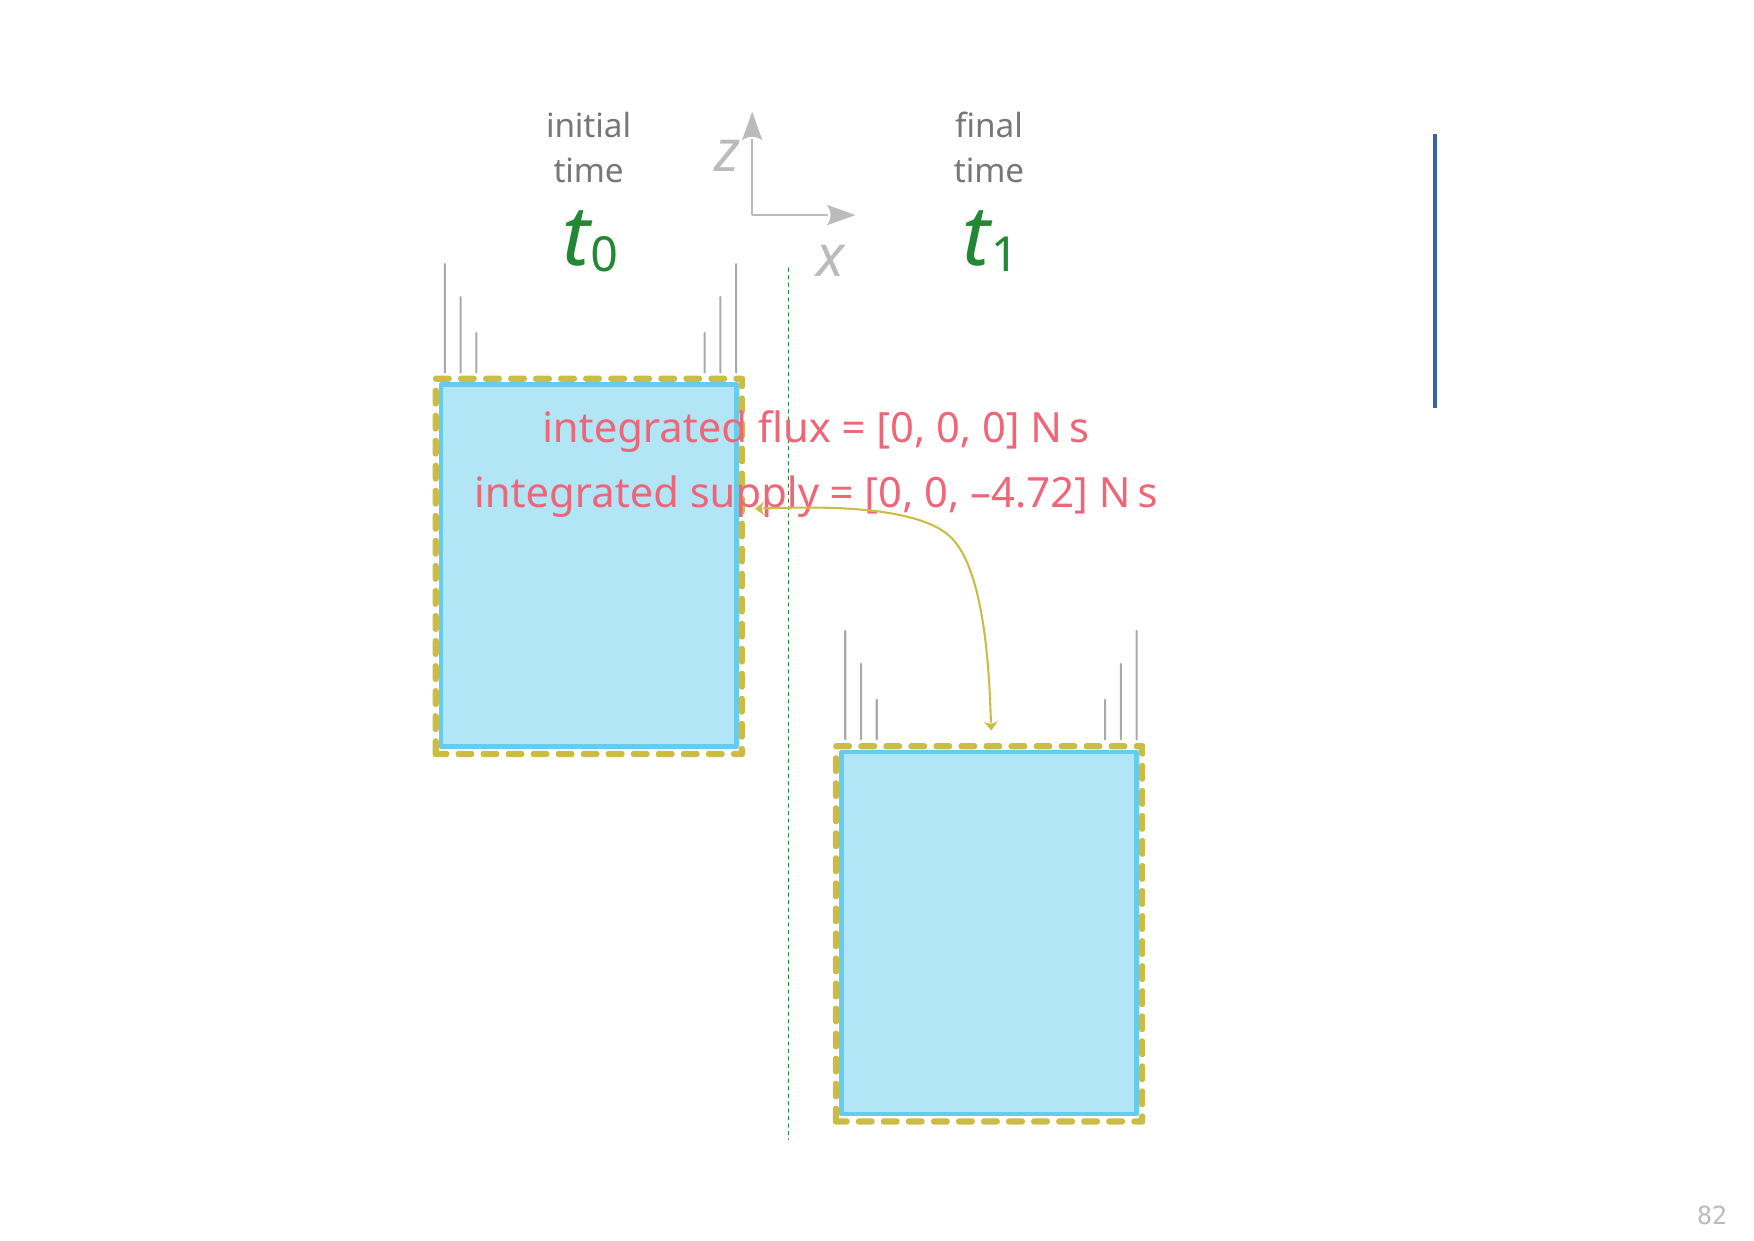

initial
time
final
time
z
t0
t1
x
integrated flux = [0, 0, 0] N s
integrated supply = [0, 0, –4.72] N s